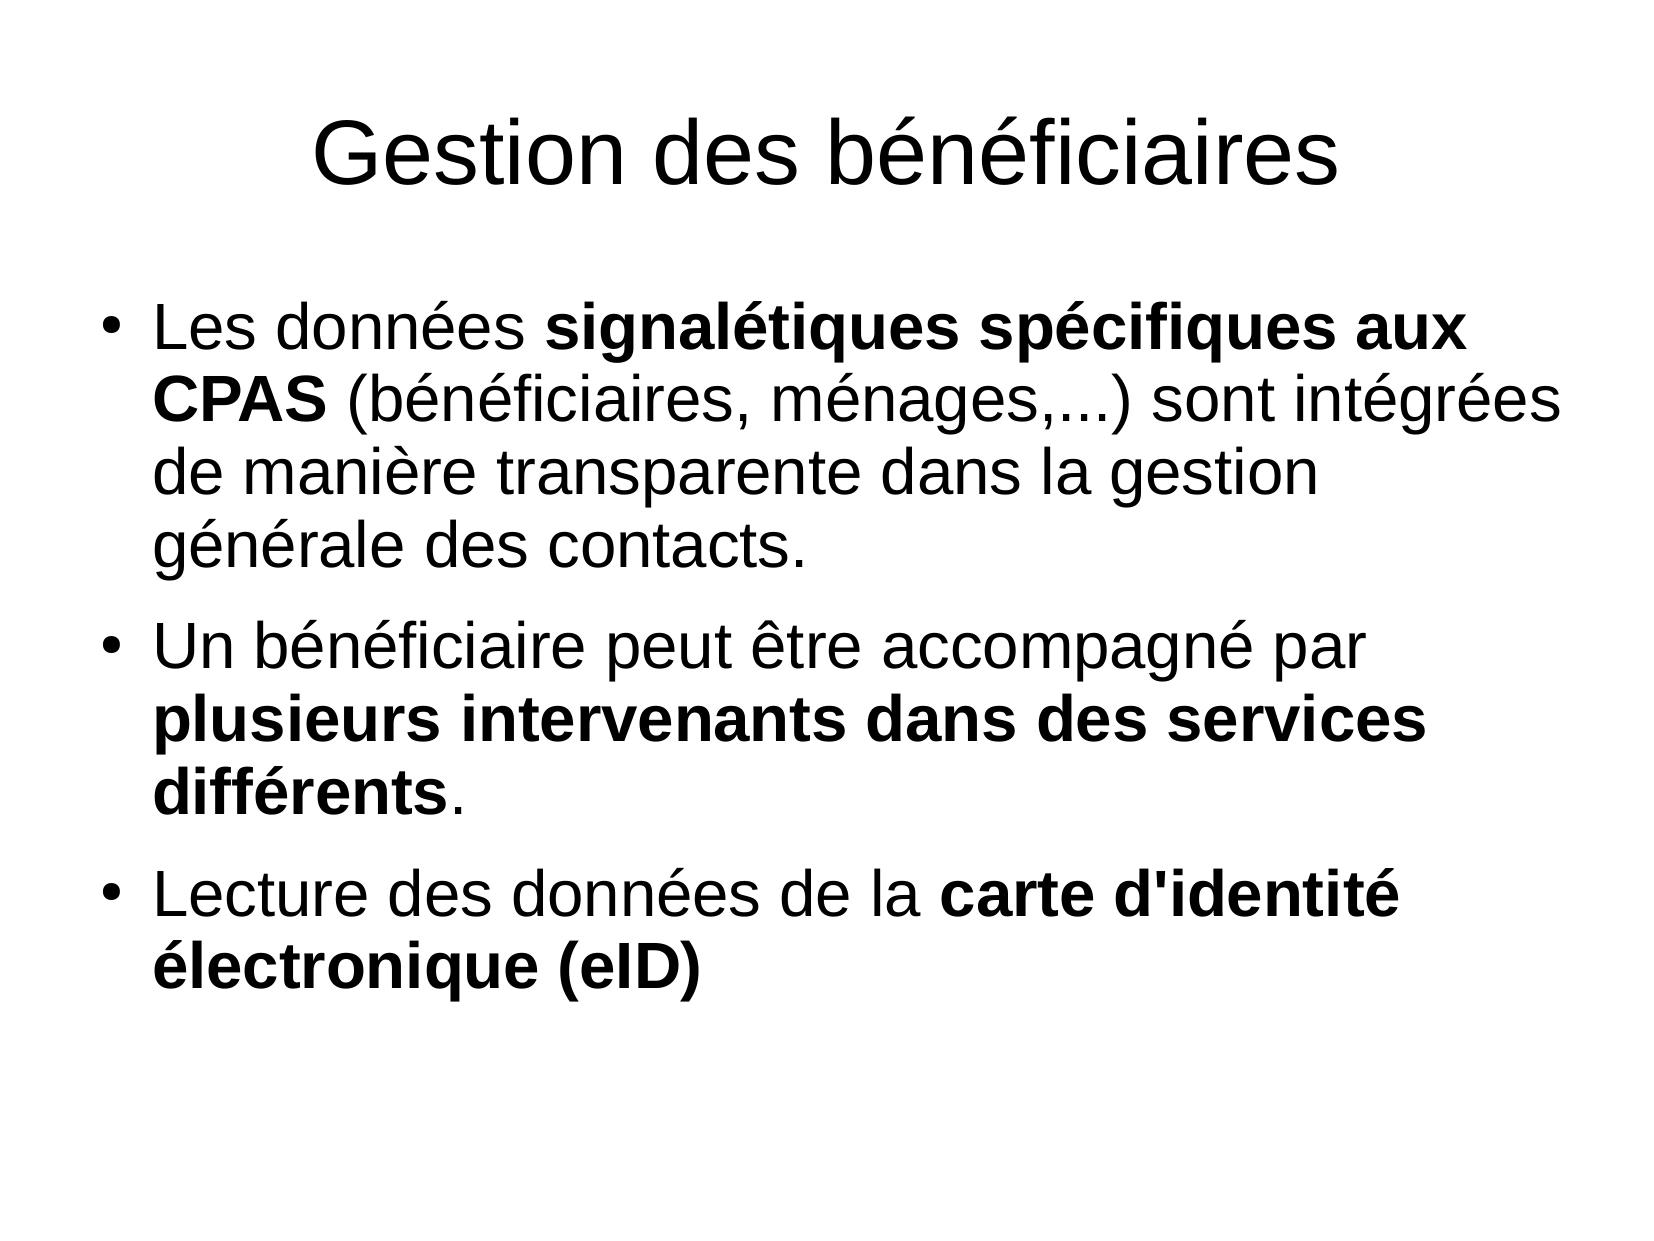

# Gestion des bénéficiaires
Les données signalétiques spécifiques aux CPAS (bénéficiaires, ménages,...) sont intégrées de manière transparente dans la gestion générale des contacts.
Un bénéficiaire peut être accompagné par plusieurs intervenants dans des services différents.
Lecture des données de la carte d'identité électronique (eID)